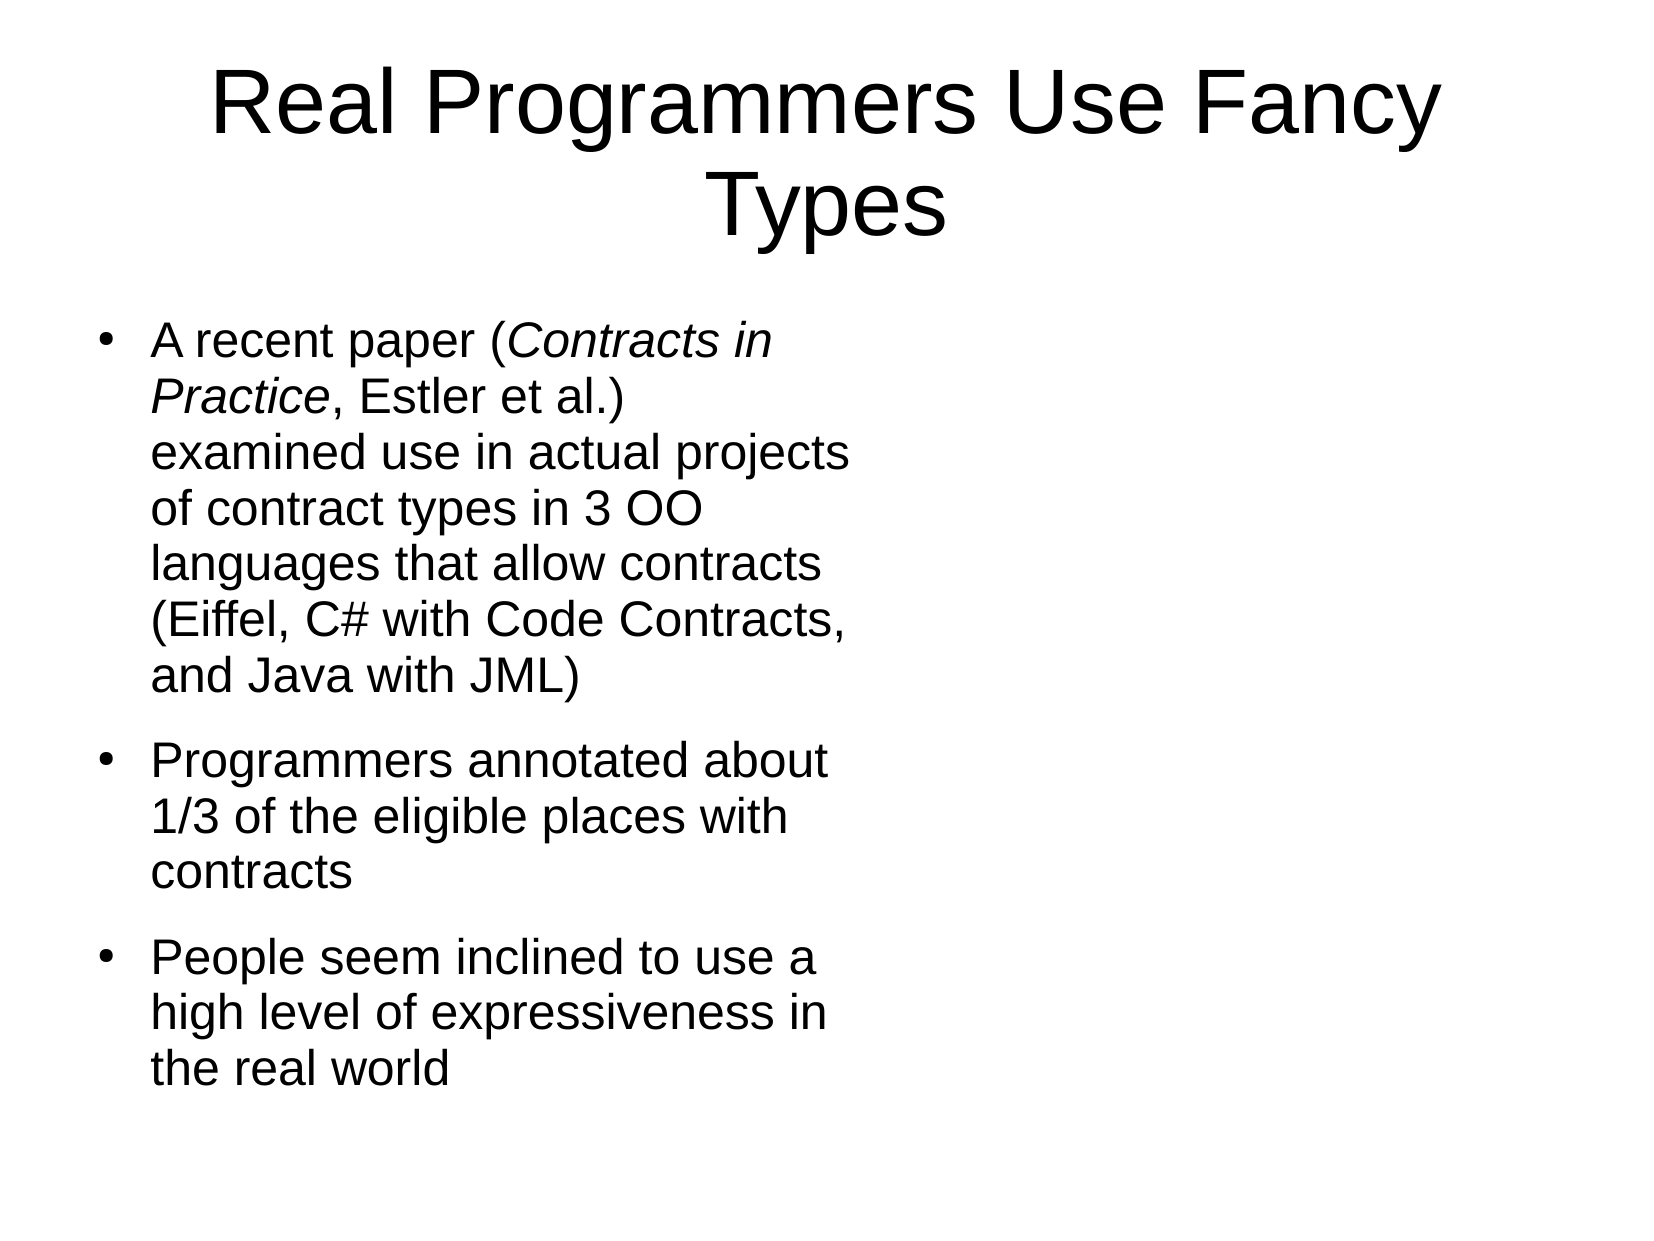

# Real Programmers Use Fancy Types
A recent paper (Contracts in Practice, Estler et al.) examined use in actual projects of contract types in 3 OO languages that allow contracts (Eiffel, C# with Code Contracts, and Java with JML)
Programmers annotated about 1/3 of the eligible places with contracts
People seem inclined to use a high level of expressiveness in the real world